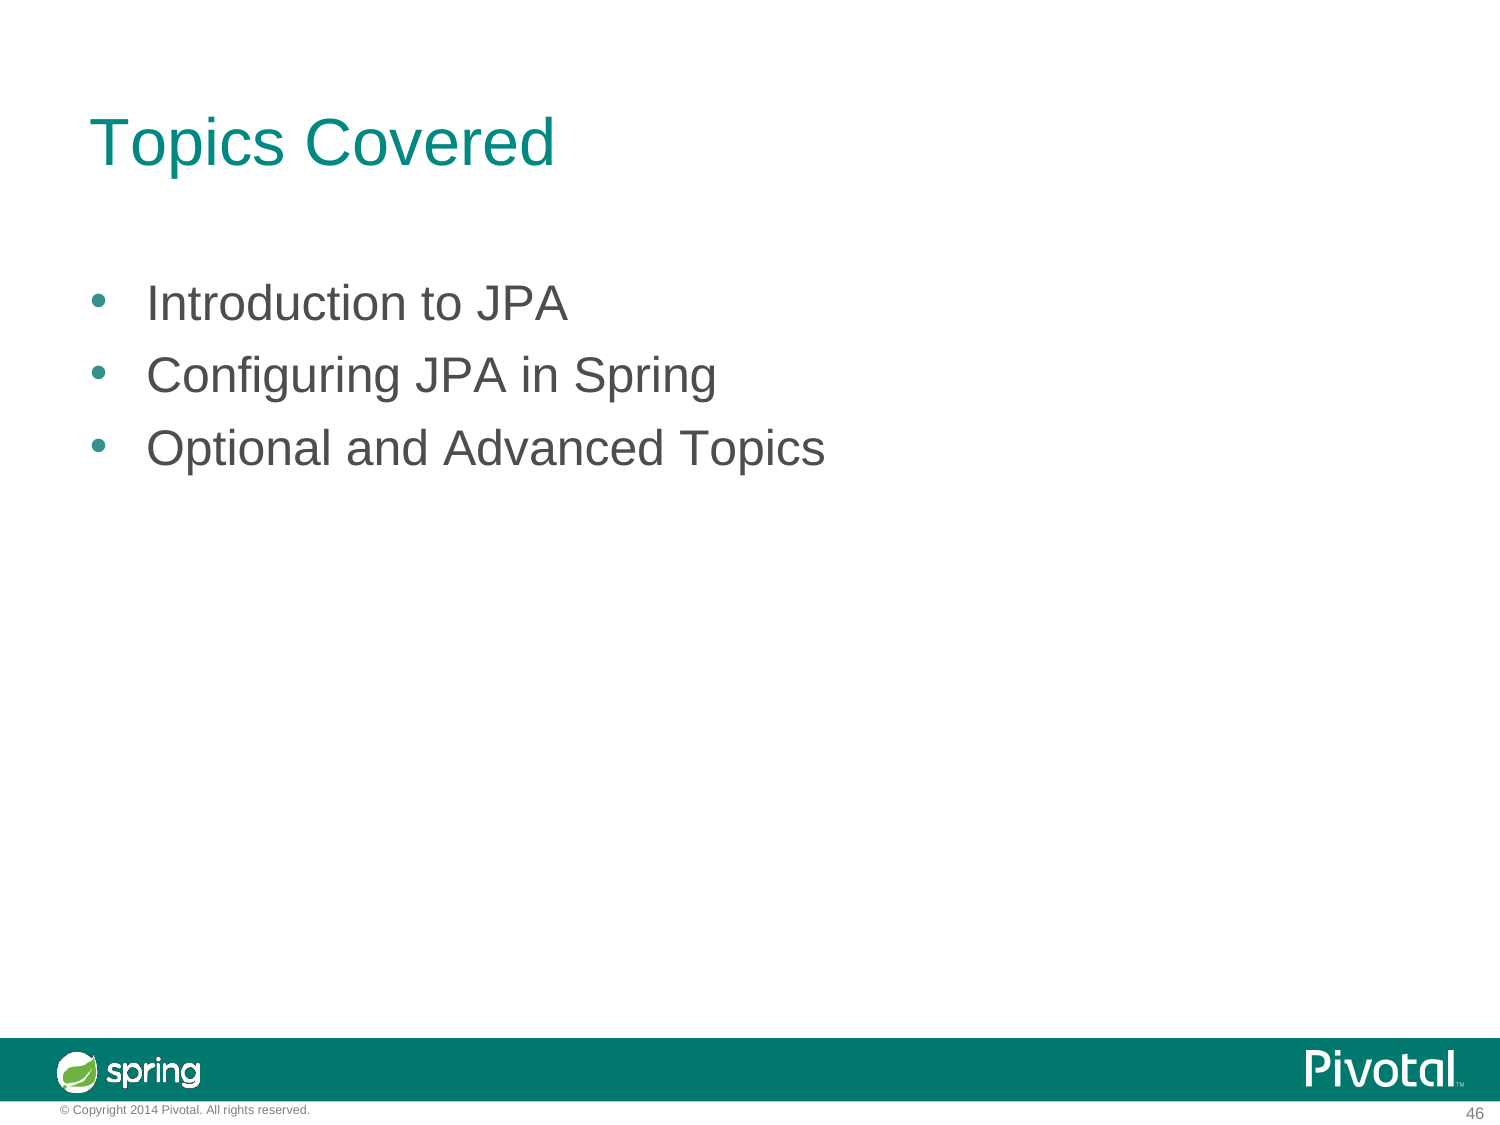

# Topics Covered
Introduction to JPA
Configuring JPA in Spring
Optional and Advanced Topics